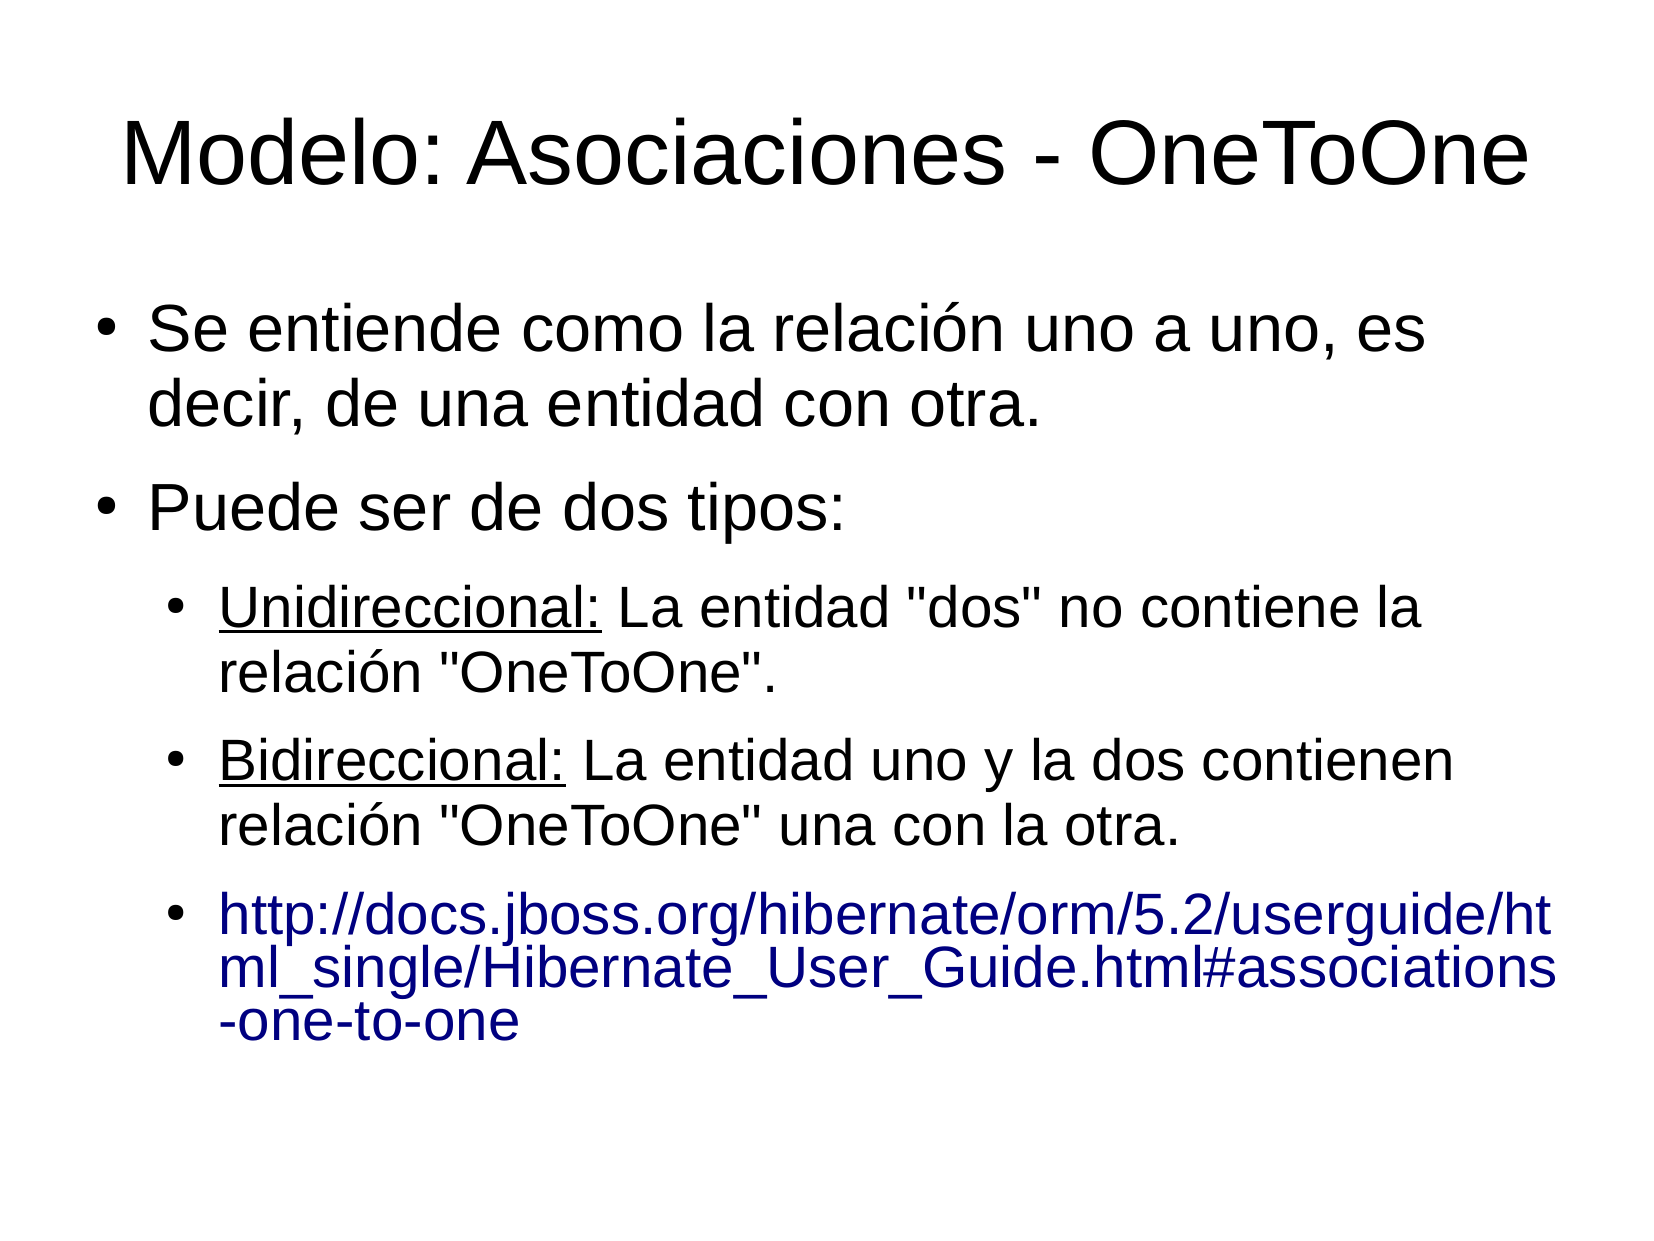

# Modelo: Asociaciones - OneToOne
Se entiende como la relación uno a uno, es decir, de una entidad con otra.
Puede ser de dos tipos:
Unidireccional: La entidad "dos" no contiene la relación "OneToOne".
Bidireccional: La entidad uno y la dos contienen relación "OneToOne" una con la otra.
http://docs.jboss.org/hibernate/orm/5.2/userguide/html_single/Hibernate_User_Guide.html#associations-one-to-one